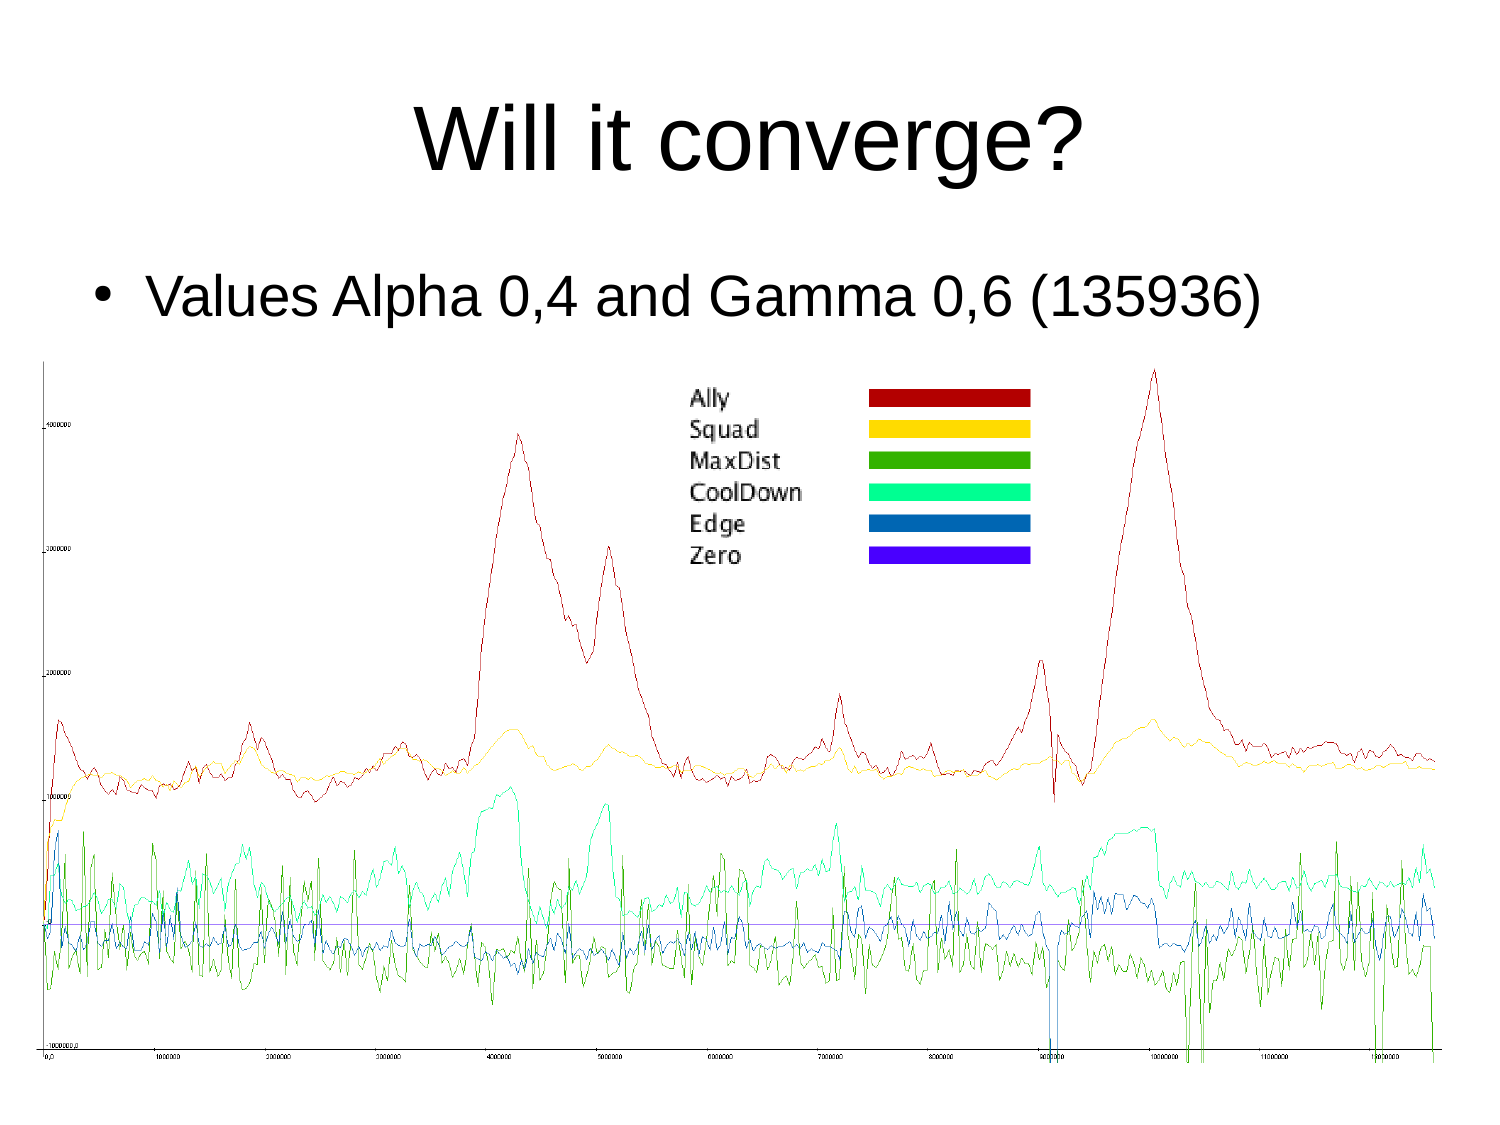

# Will it converge?
Values Alpha 0,4 and Gamma 0,6 (135936)